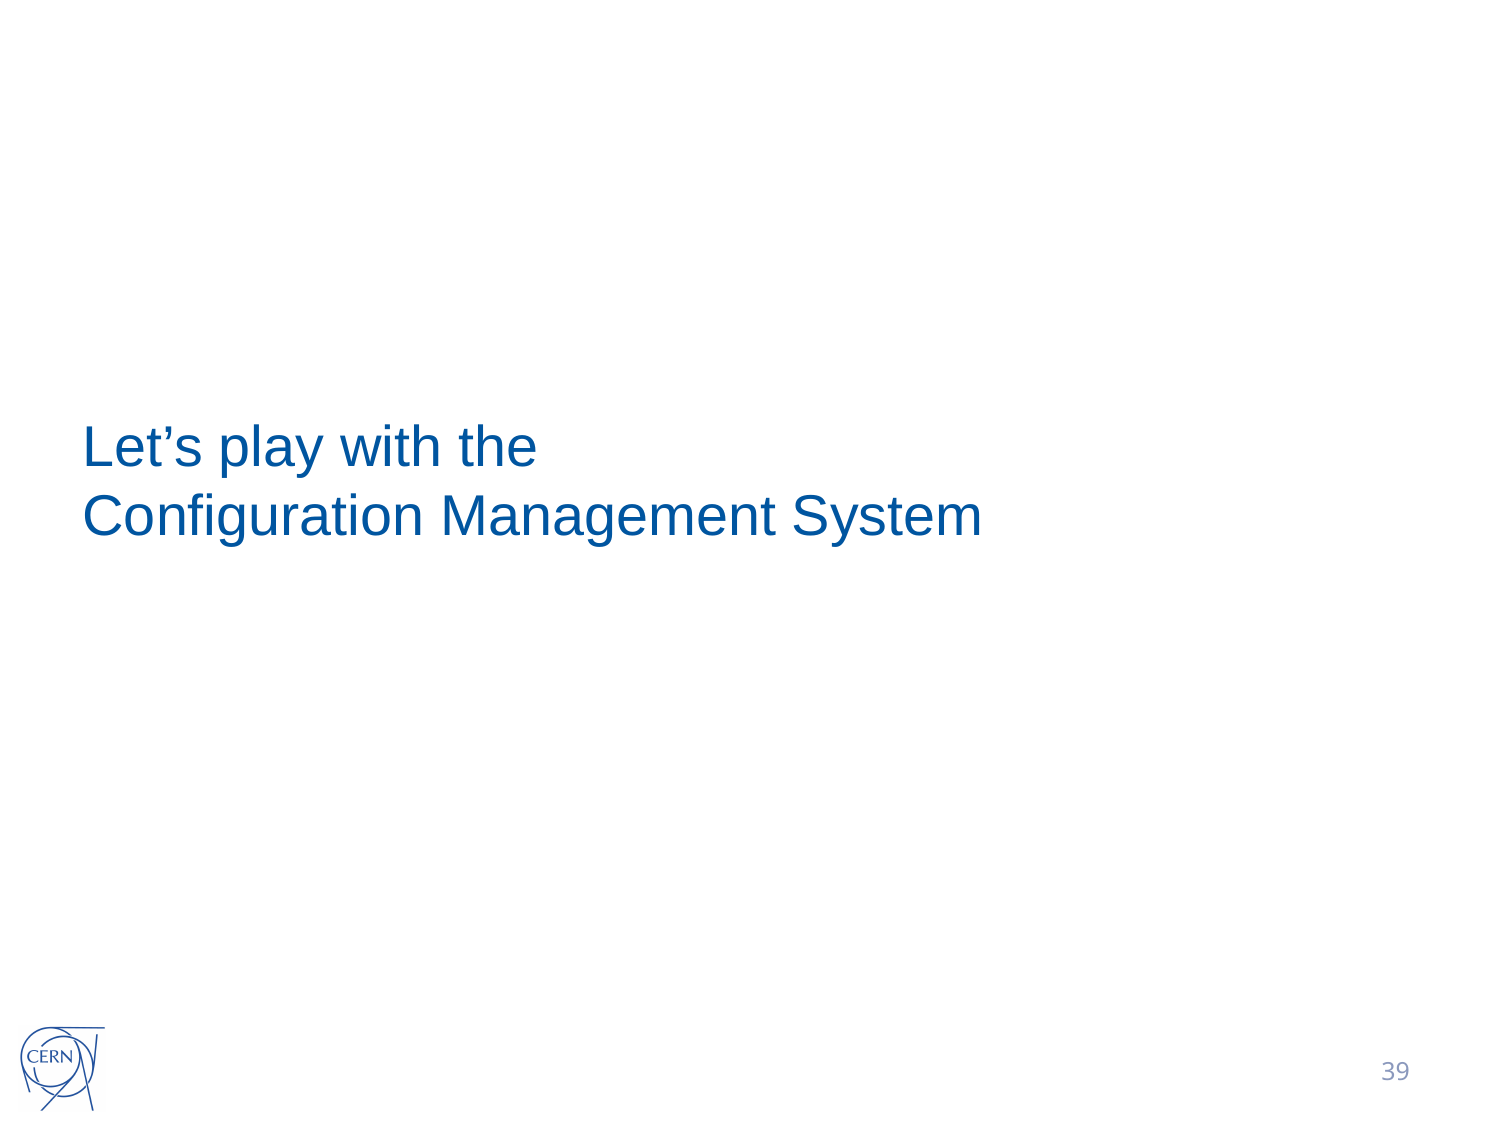

# Let’s play with the Configuration Management System